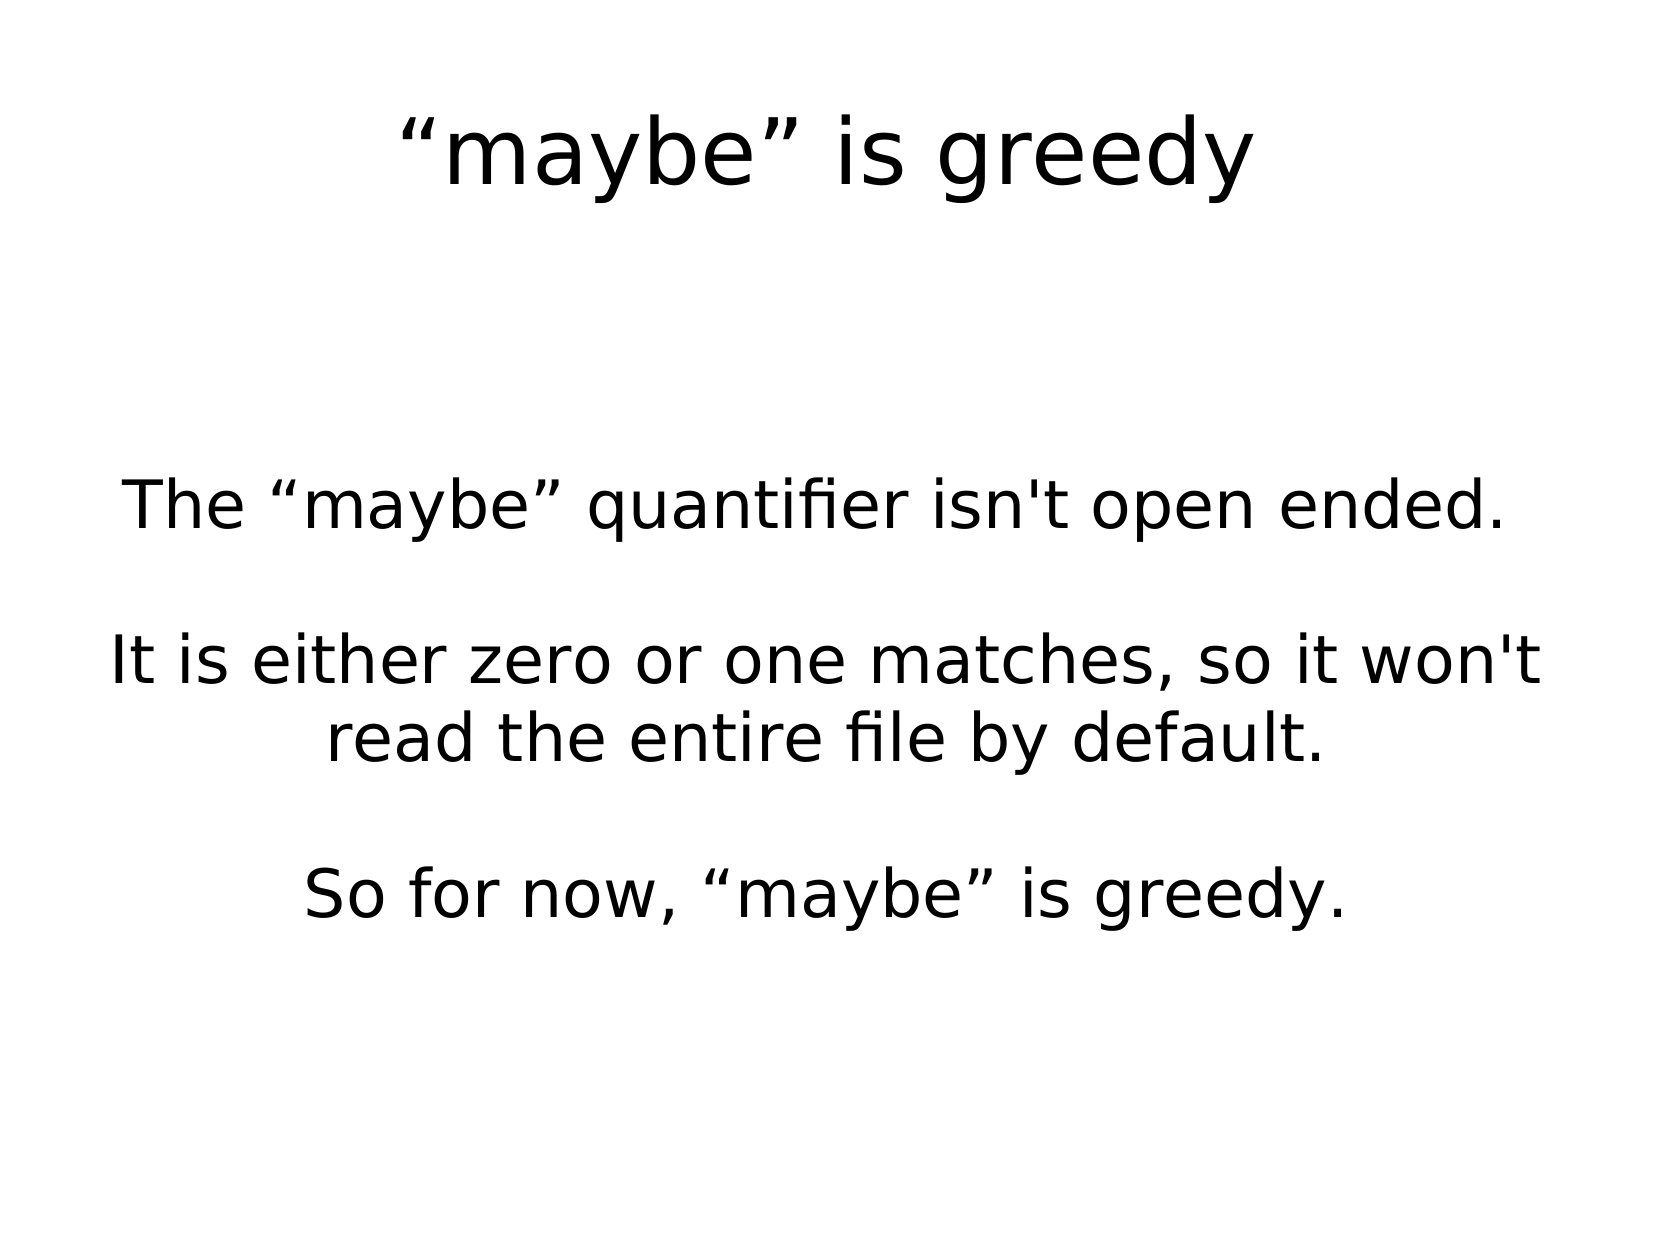

# “maybe” is greedy
The “maybe” quantifier isn't open ended.
It is either zero or one matches, so it won't read the entire file by default.
So for now, “maybe” is greedy.